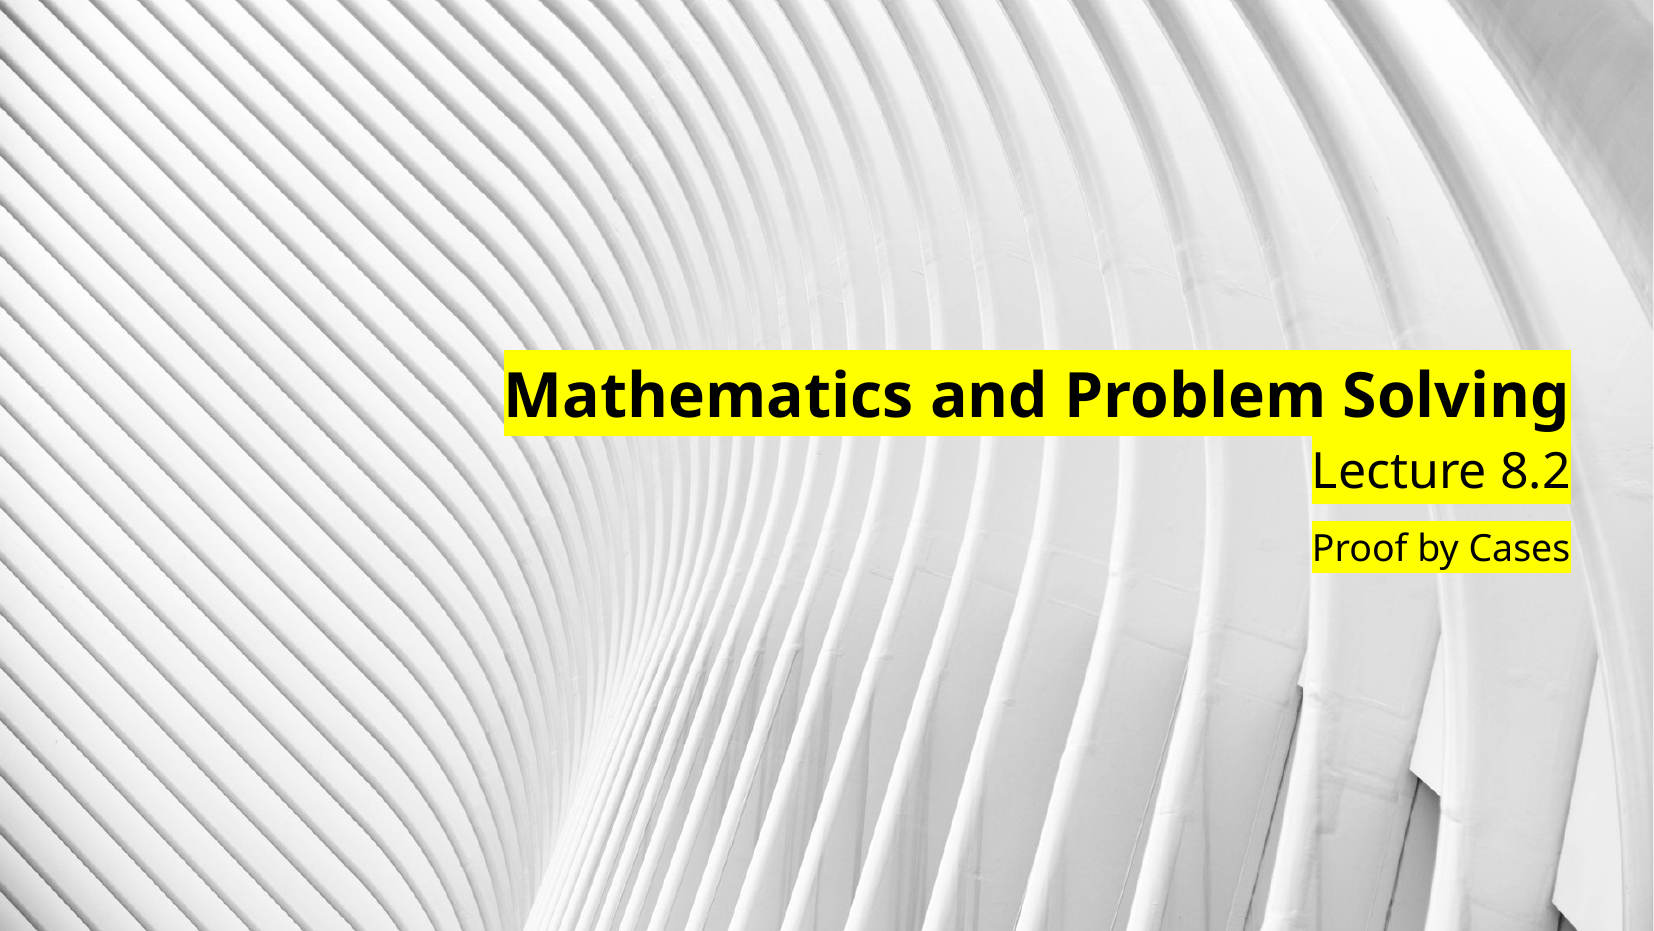

#
Mathematics and Problem Solving
Lecture 8.2
Proof by Cases